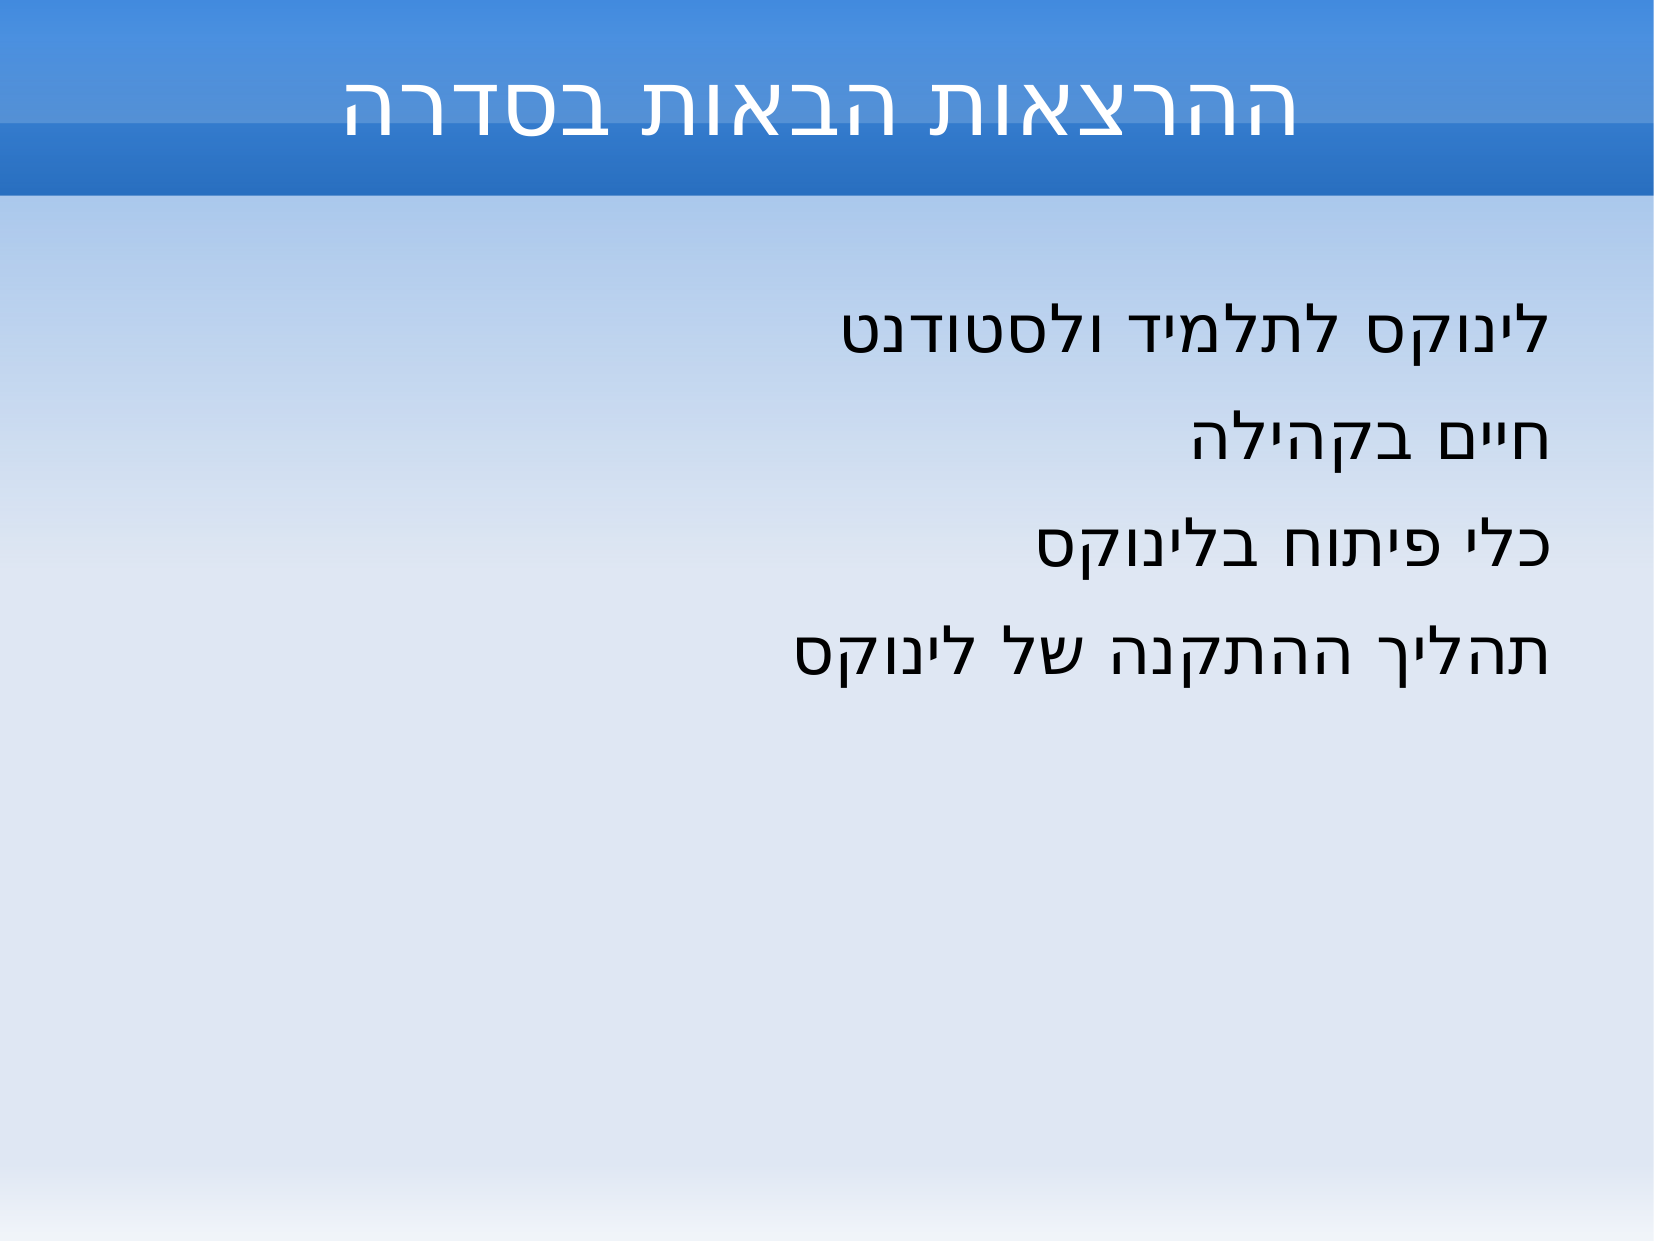

# ההרצאות הבאות בסדרה
לינוקס לתלמיד ולסטודנט
חיים בקהילה
כלי פיתוח בלינוקס
תהליך ההתקנה של לינוקס